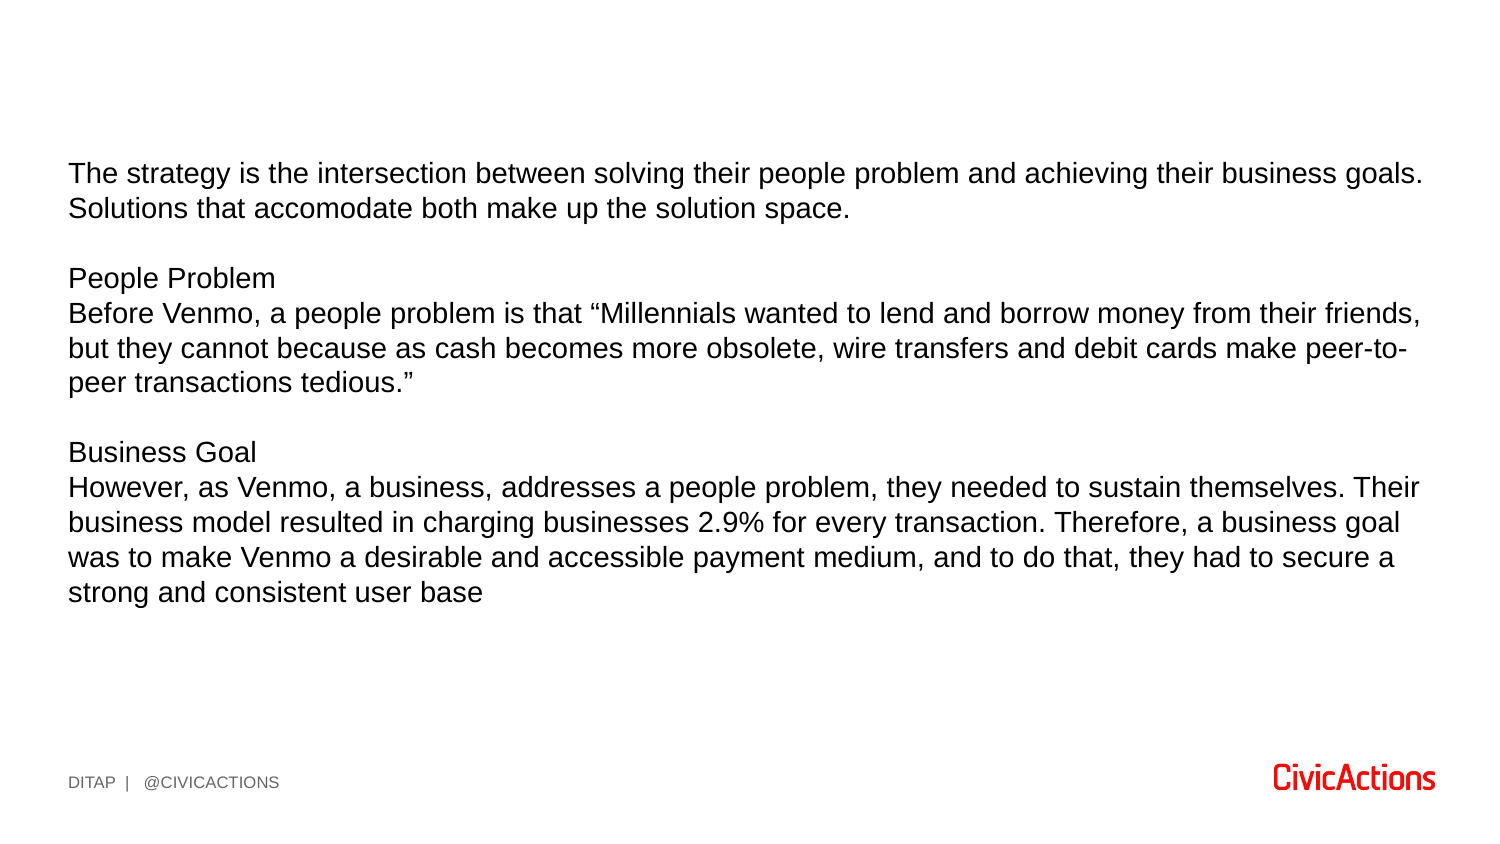

#
The strategy is the intersection between solving their people problem and achieving their business goals. Solutions that accomodate both make up the solution space.
People Problem
Before Venmo, a people problem is that “Millennials wanted to lend and borrow money from their friends, but they cannot because as cash becomes more obsolete, wire transfers and debit cards make peer-to-peer transactions tedious.”
Business Goal
However, as Venmo, a business, addresses a people problem, they needed to sustain themselves. Their business model resulted in charging businesses 2.9% for every transaction. Therefore, a business goal was to make Venmo a desirable and accessible payment medium, and to do that, they had to secure a strong and consistent user base